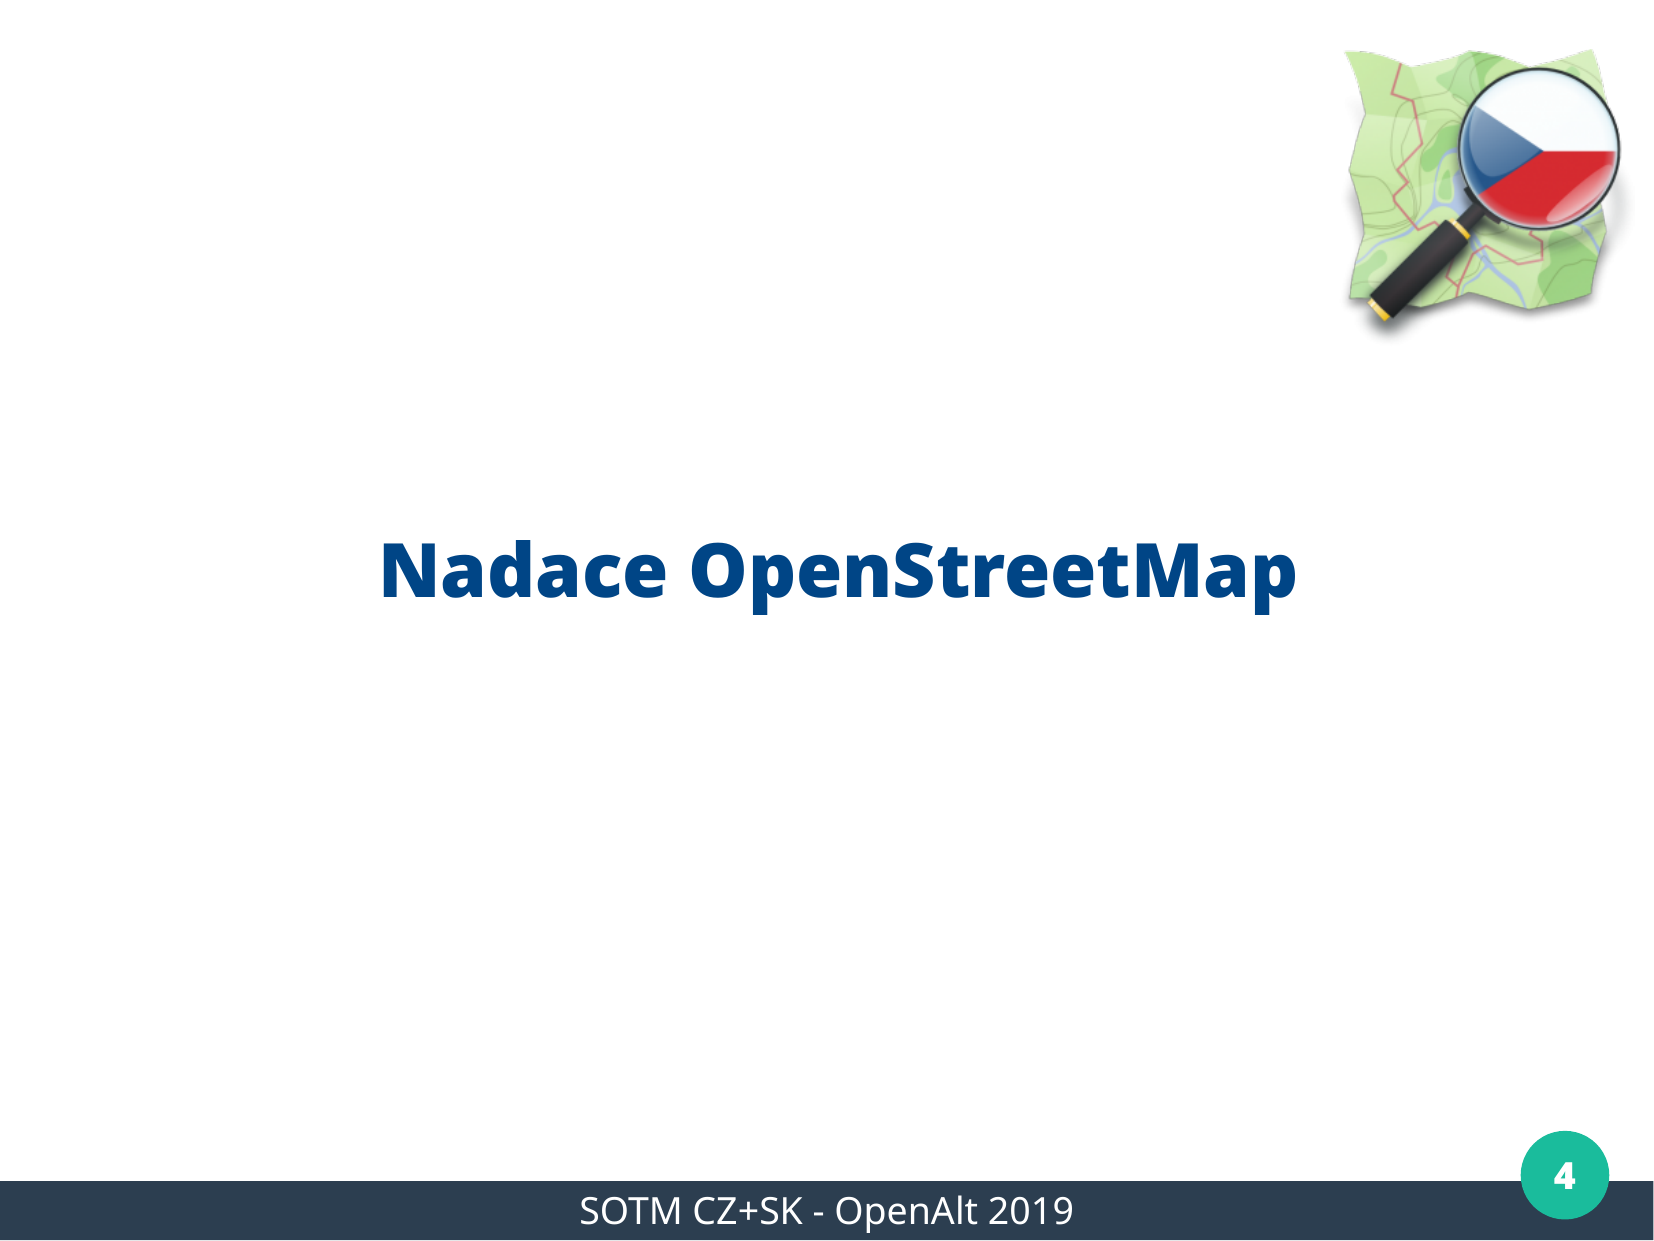

# Nadace OpenStreetMap
4
SOTM CZ+SK - OpenAlt 2019